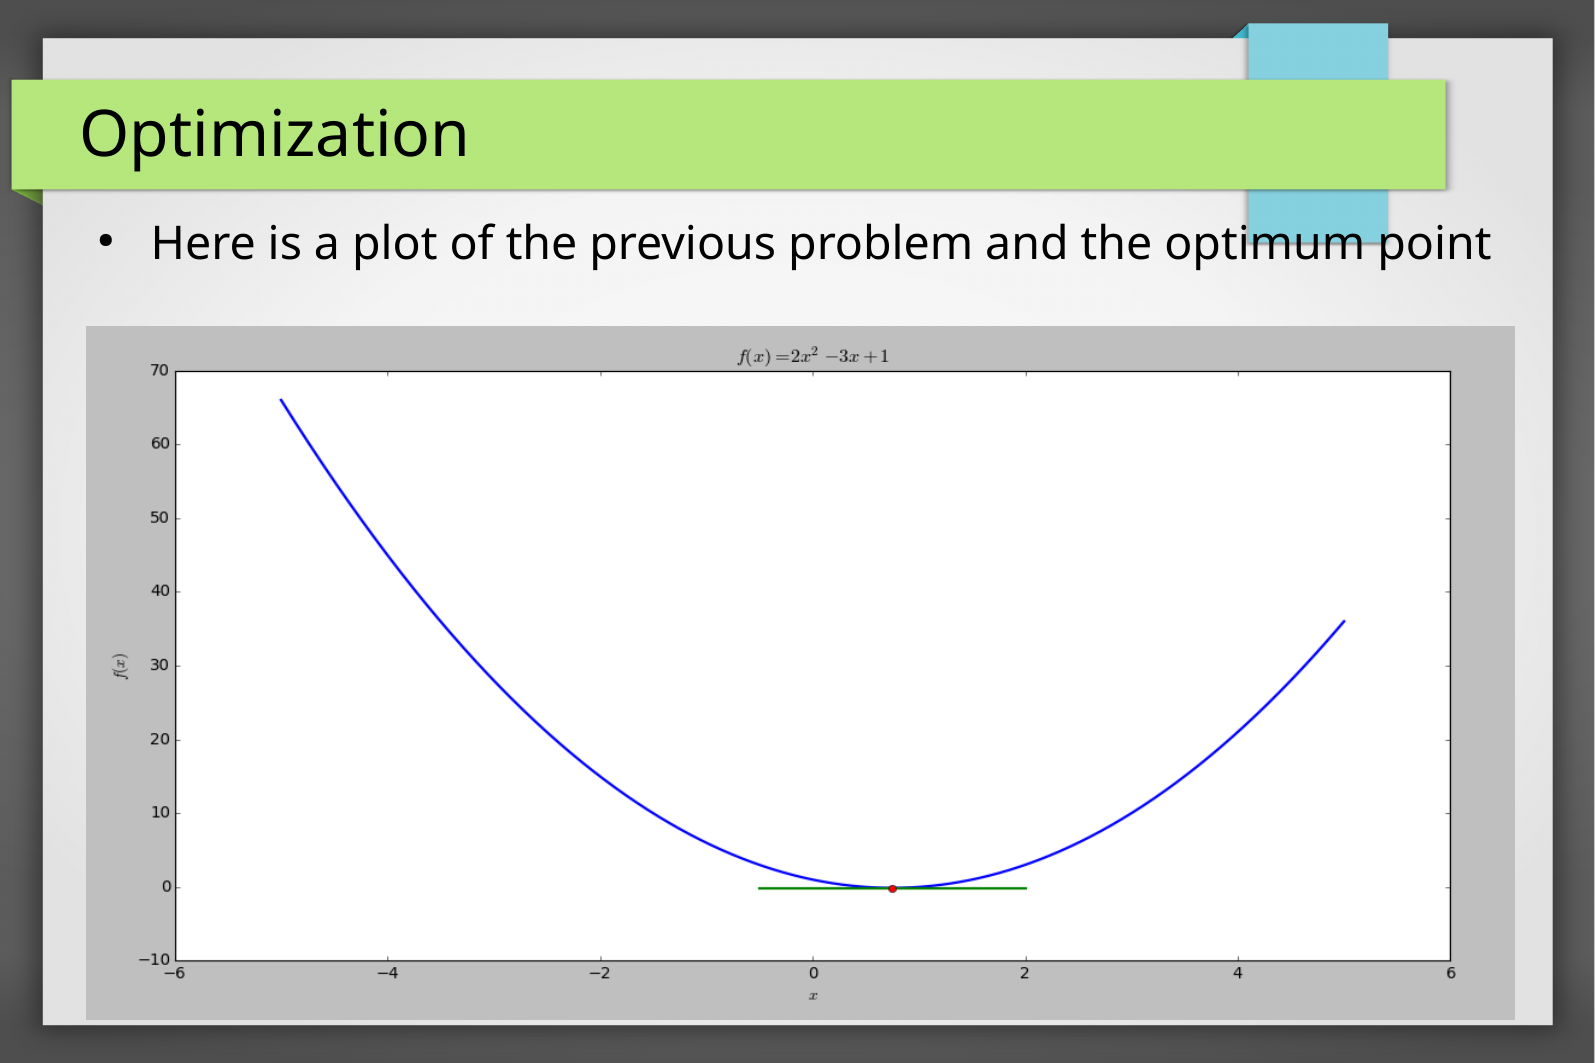

# Optimization
Here is a plot of the previous problem and the optimum point